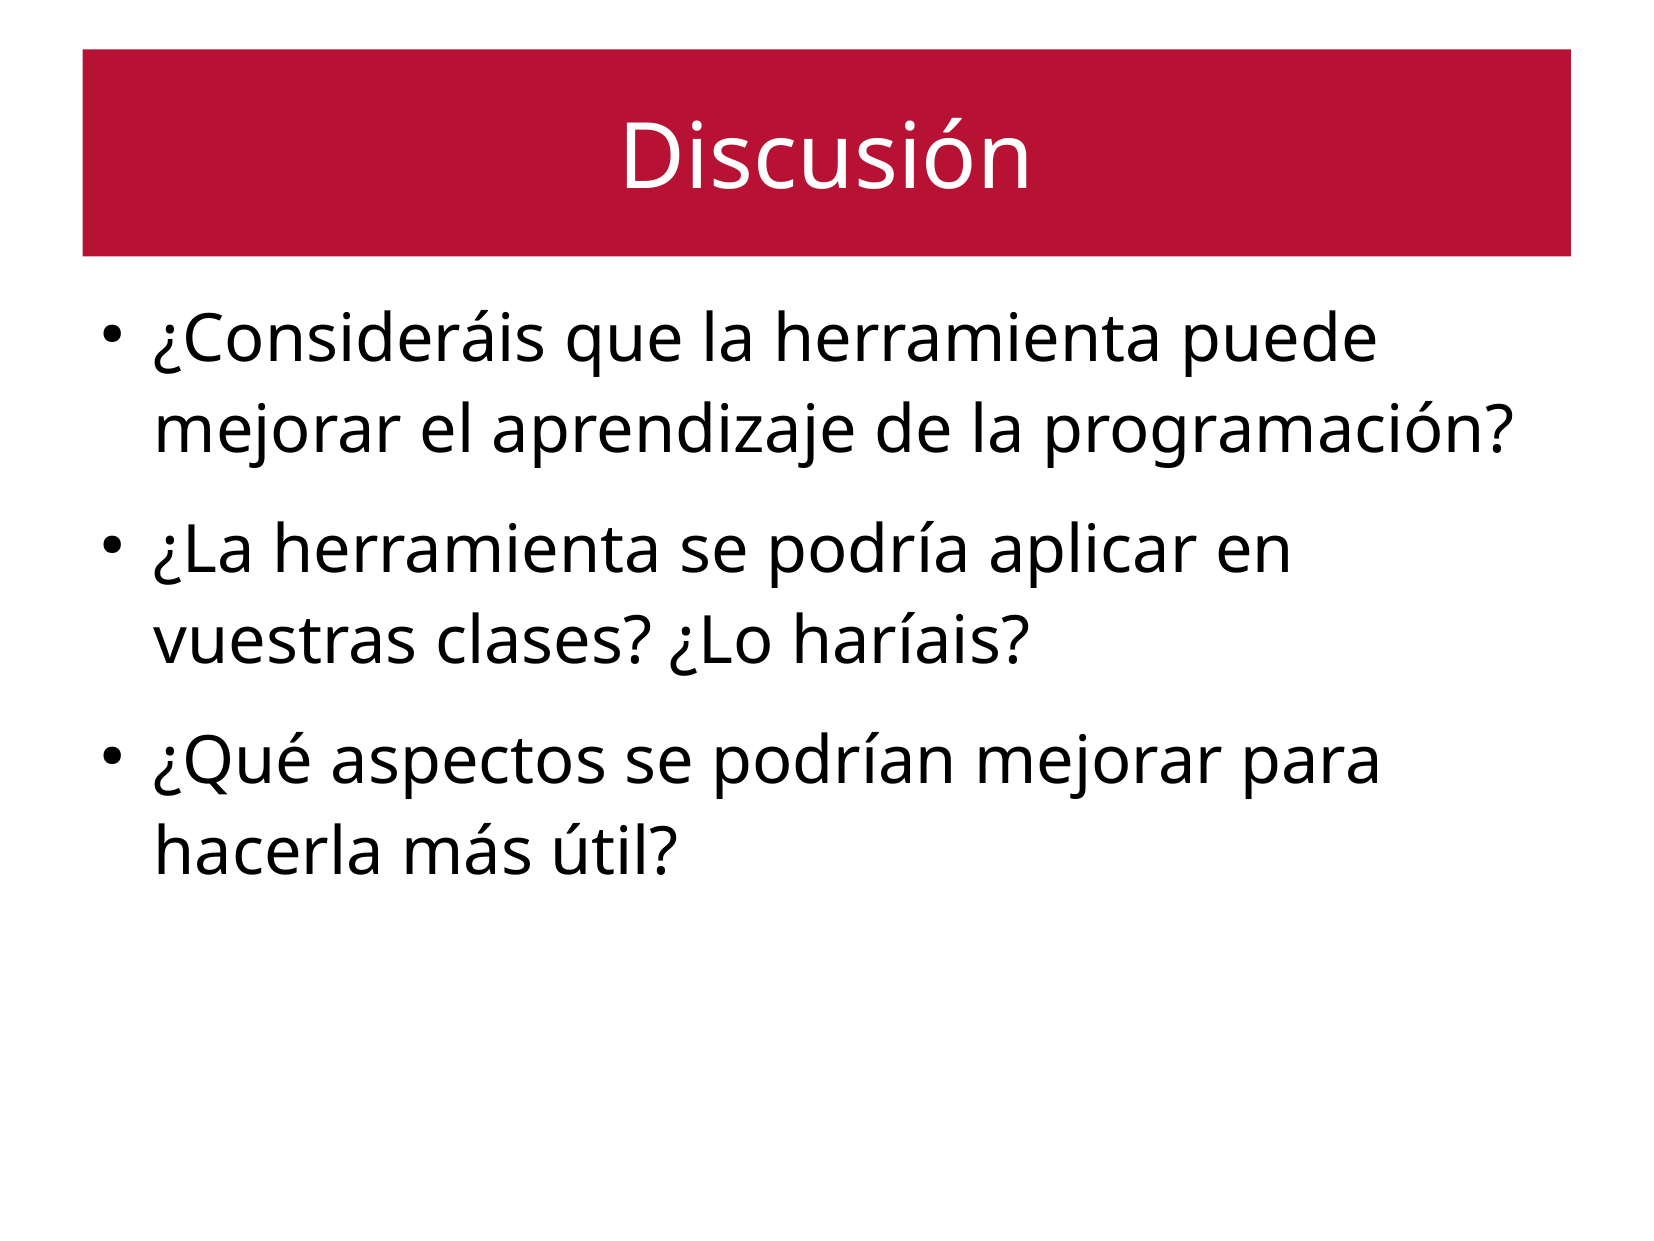

# Discusión
¿Consideráis que la herramienta puede mejorar el aprendizaje de la programación?
¿La herramienta se podría aplicar en vuestras clases? ¿Lo haríais?
¿Qué aspectos se podrían mejorar para hacerla más útil?